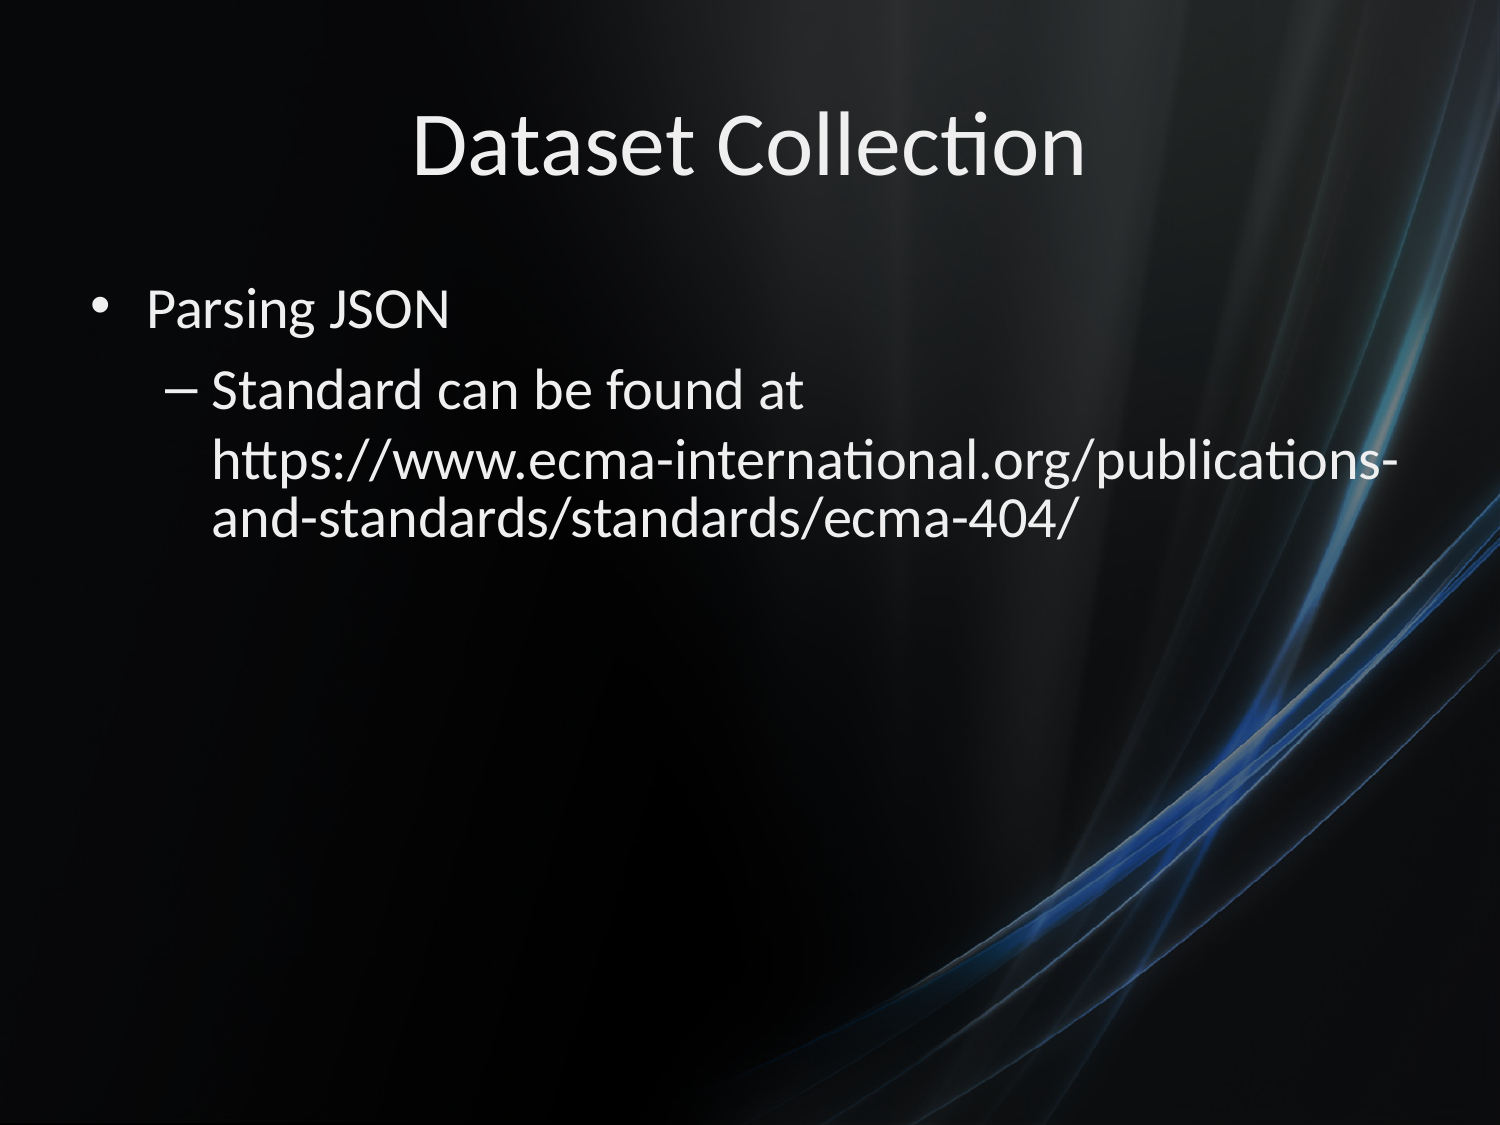

# Dataset Collection
Parsing JSON
Standard can be found at https://www.ecma-international.org/publications-and-standards/standards/ecma-404/